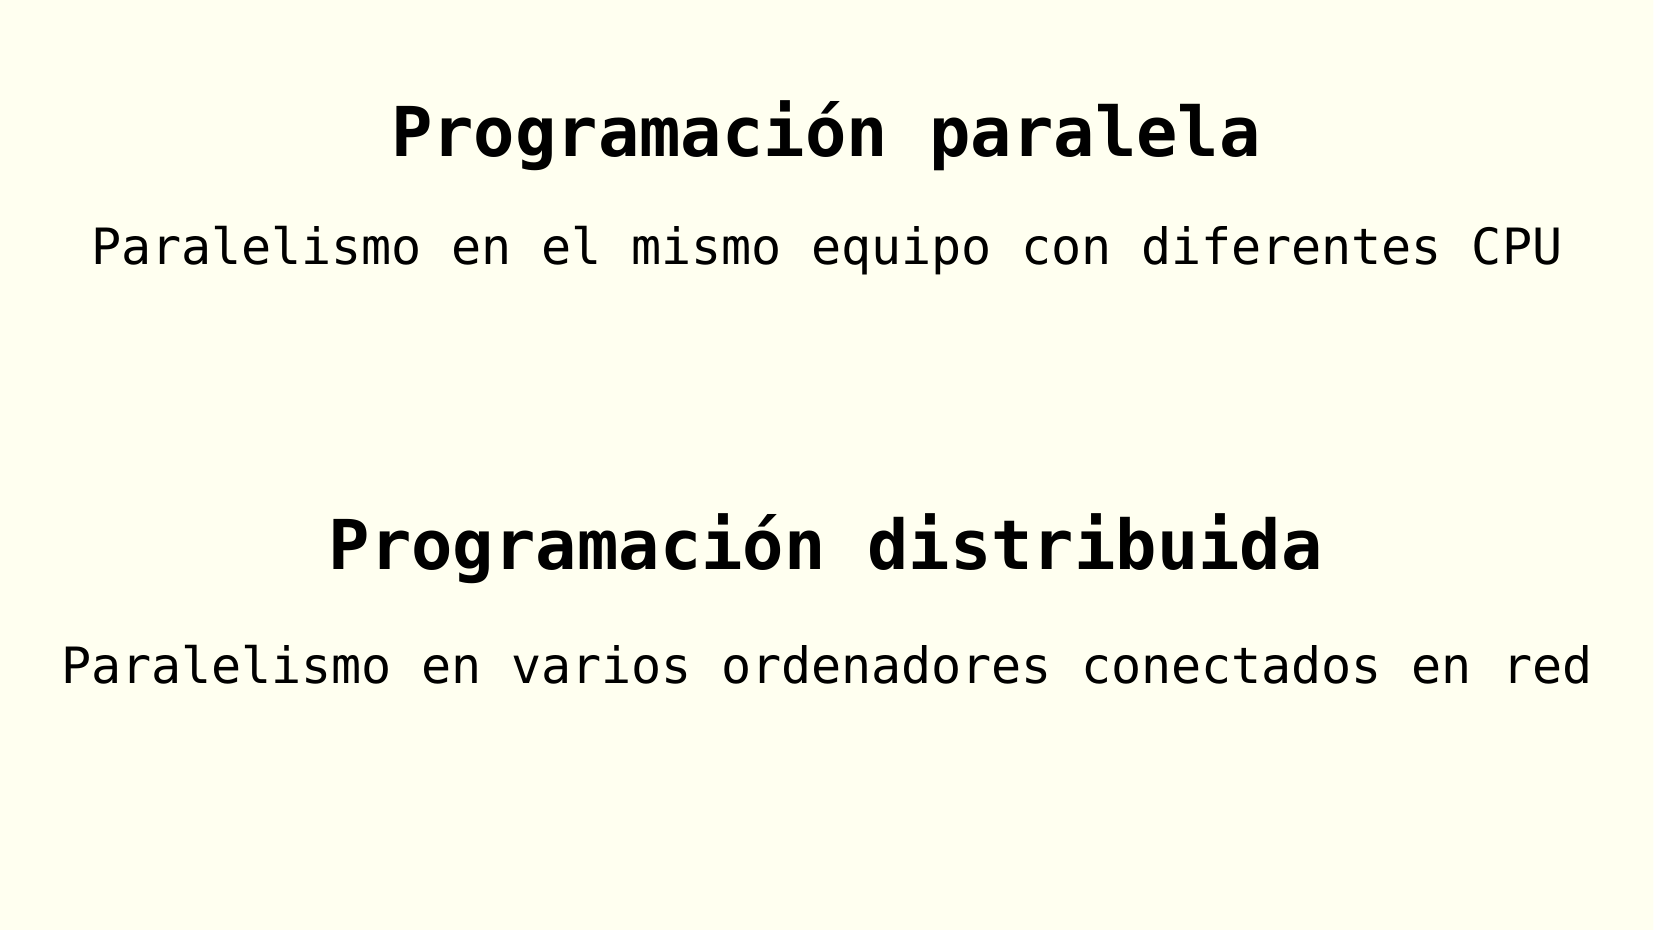

# Programación paralela
Paralelismo en el mismo equipo con diferentes CPU
Programación distribuida
Paralelismo en varios ordenadores conectados en red